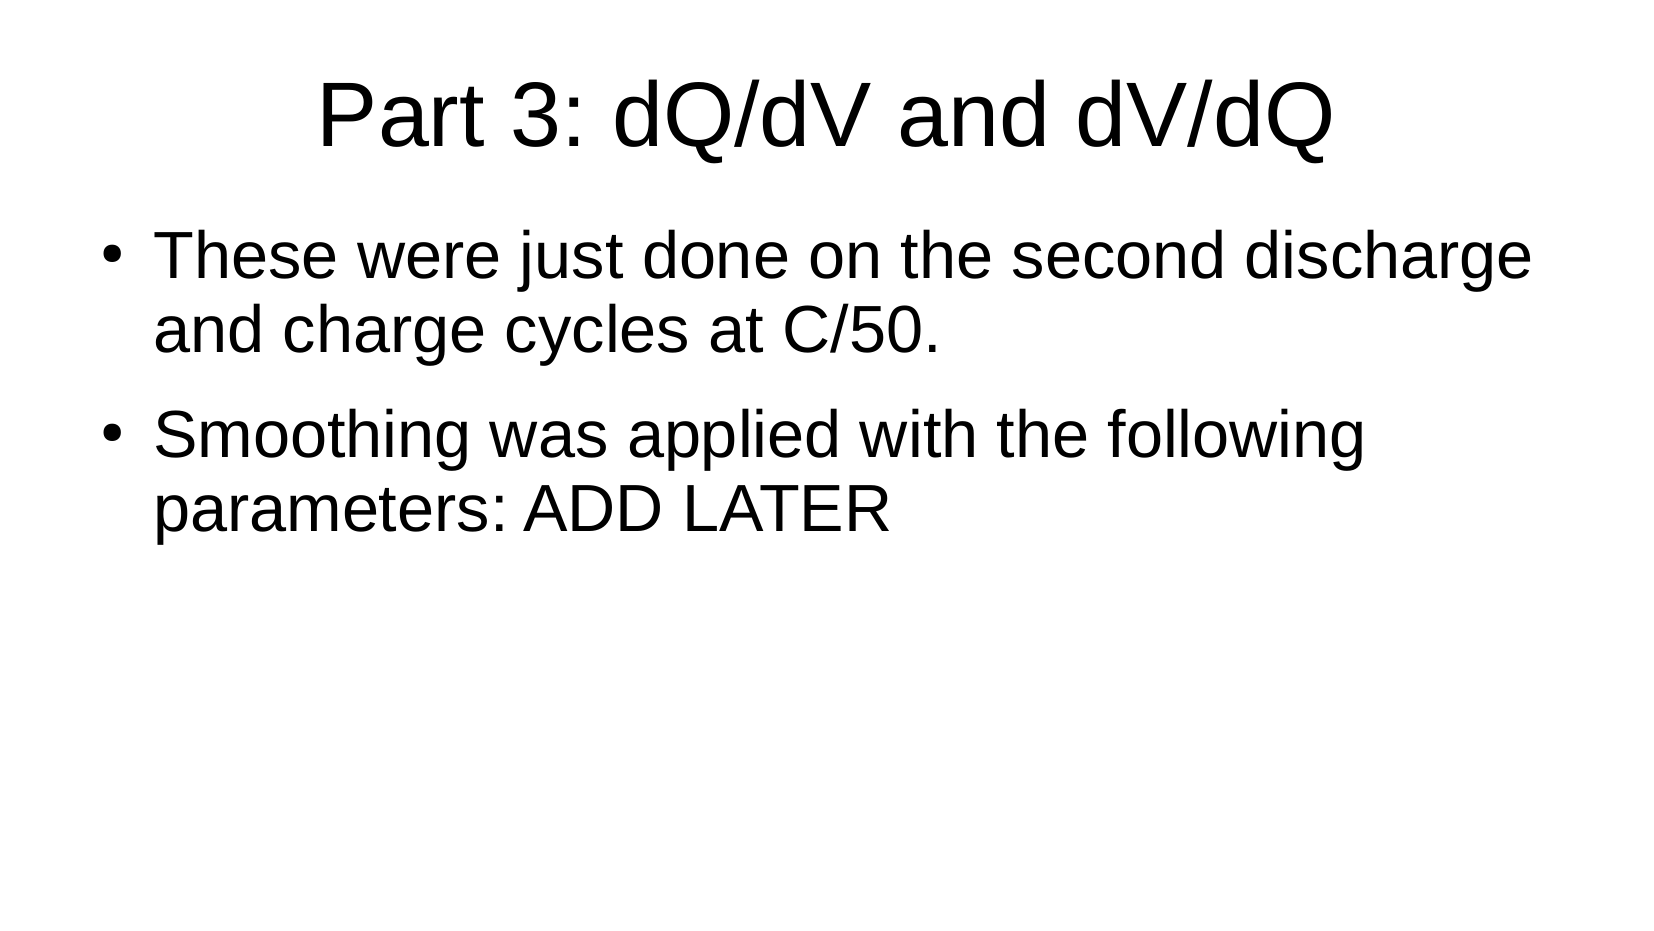

# Part 3: dQ/dV and dV/dQ
These were just done on the second discharge and charge cycles at C/50.
Smoothing was applied with the following parameters: ADD LATER